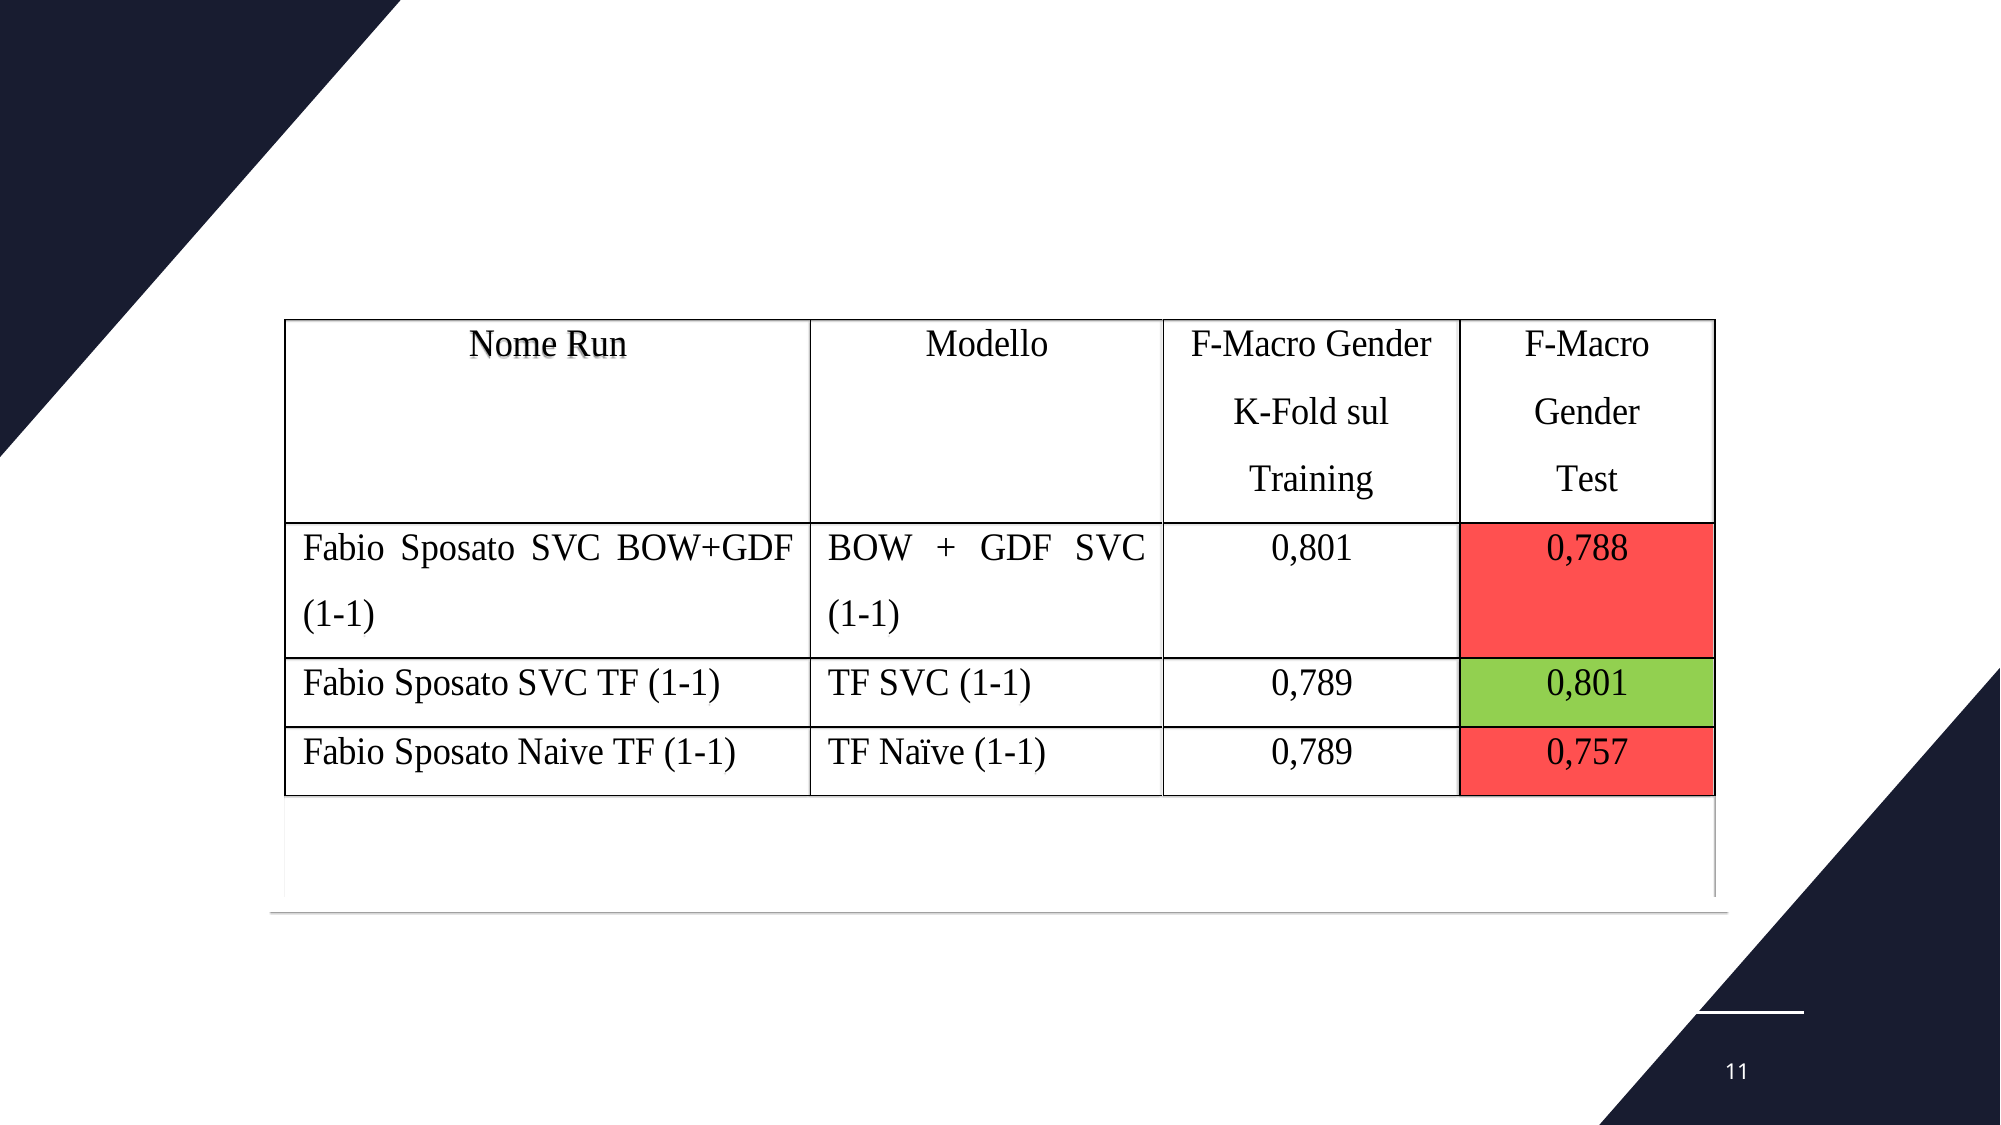

# Modelli più prestanti ottenuti
Anno Accademico 2021-2022